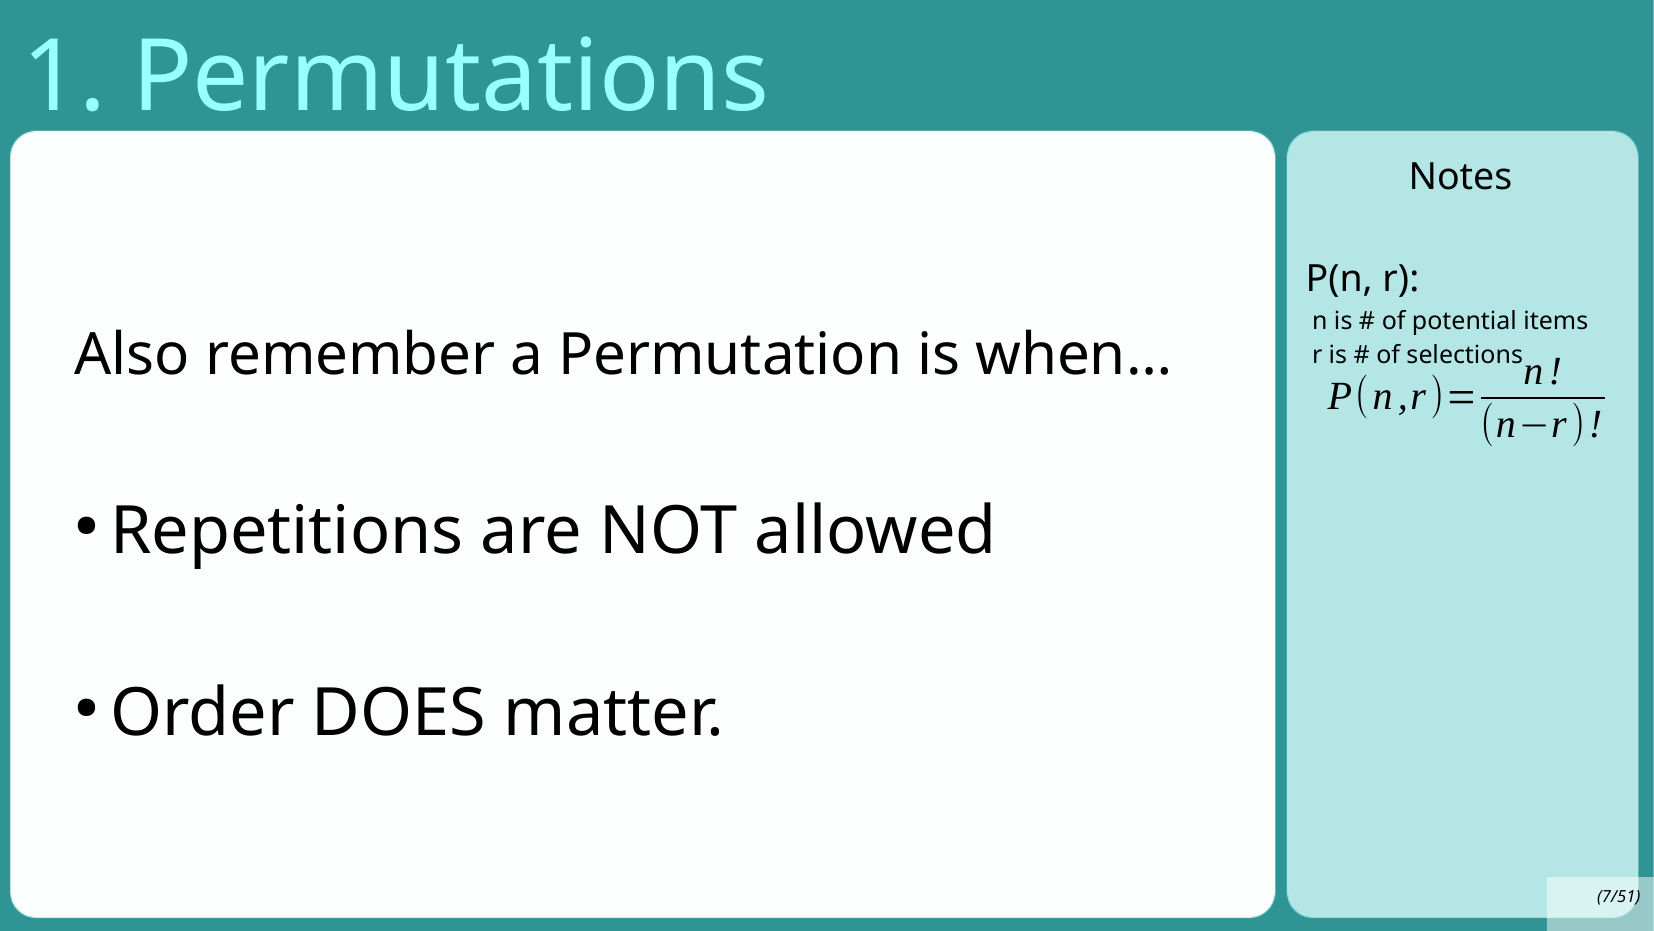

# 1. Permutations
Notes
P(n, r):
 n is # of potential items
 r is # of selections
Also remember a Permutation is when…
Repetitions are NOT allowed
Order DOES matter.